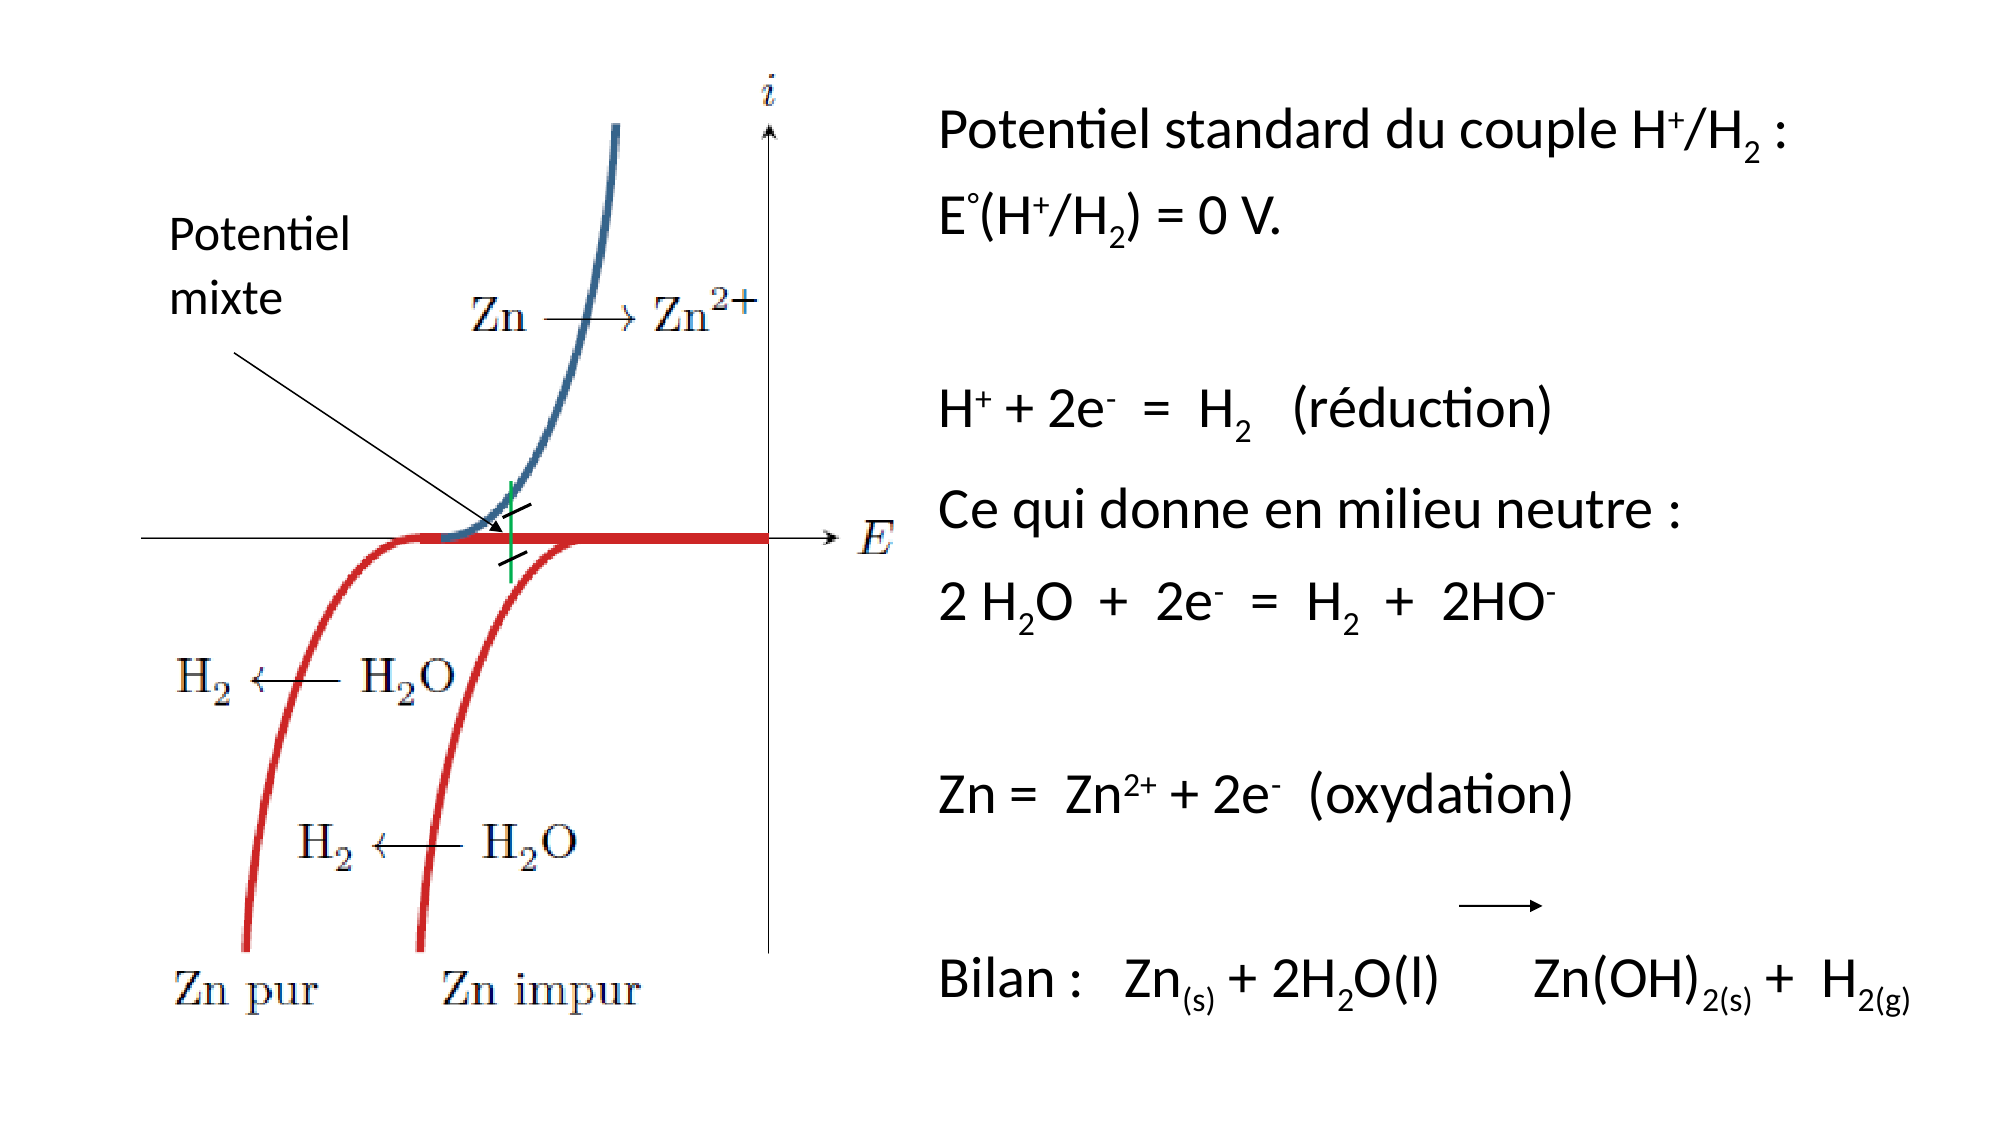

Potentiel standard du couple H+/H2 : E°(H+/H2) = 0 V.
H+ + 2e- = H2 (réduction)
Ce qui donne en milieu neutre :
2 H2O + 2e- = H2 + 2HO-
Zn = Zn2+ + 2e- (oxydation)
Bilan : Zn(s) + 2H2O(l) Zn(OH)2(s) + H2(g)
Potentiel
mixte